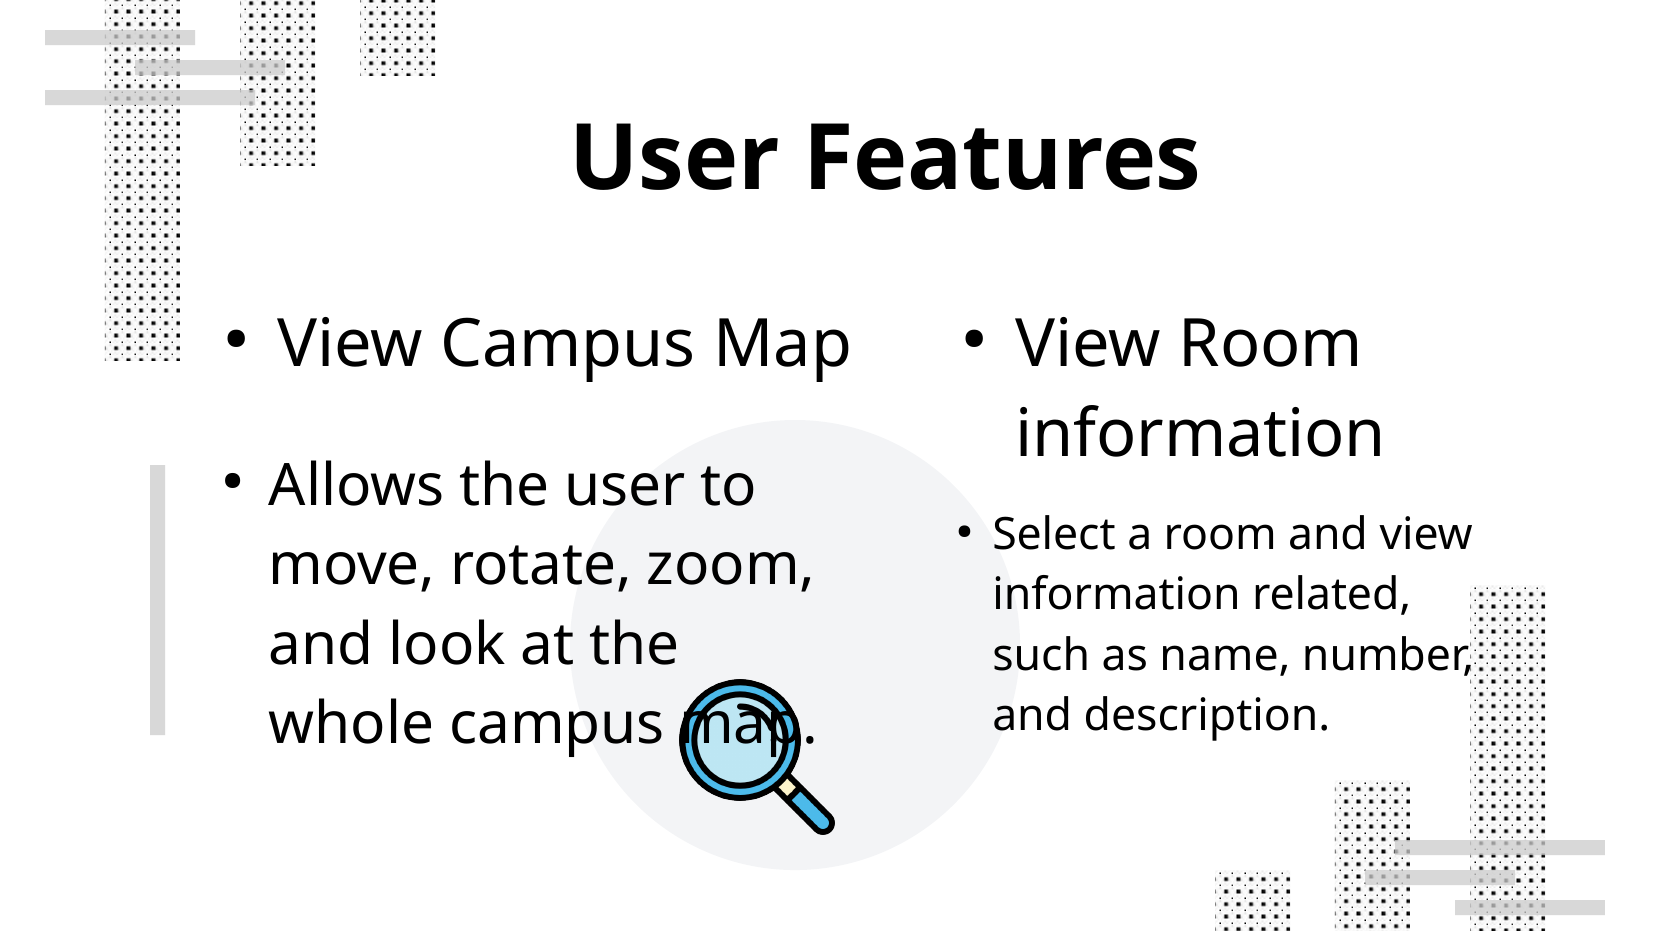

# User Features
View Campus Map
View Room information
Allows the user to move, rotate, zoom, and look at the whole campus map.
Select a room and view information related, such as name, number, and description.